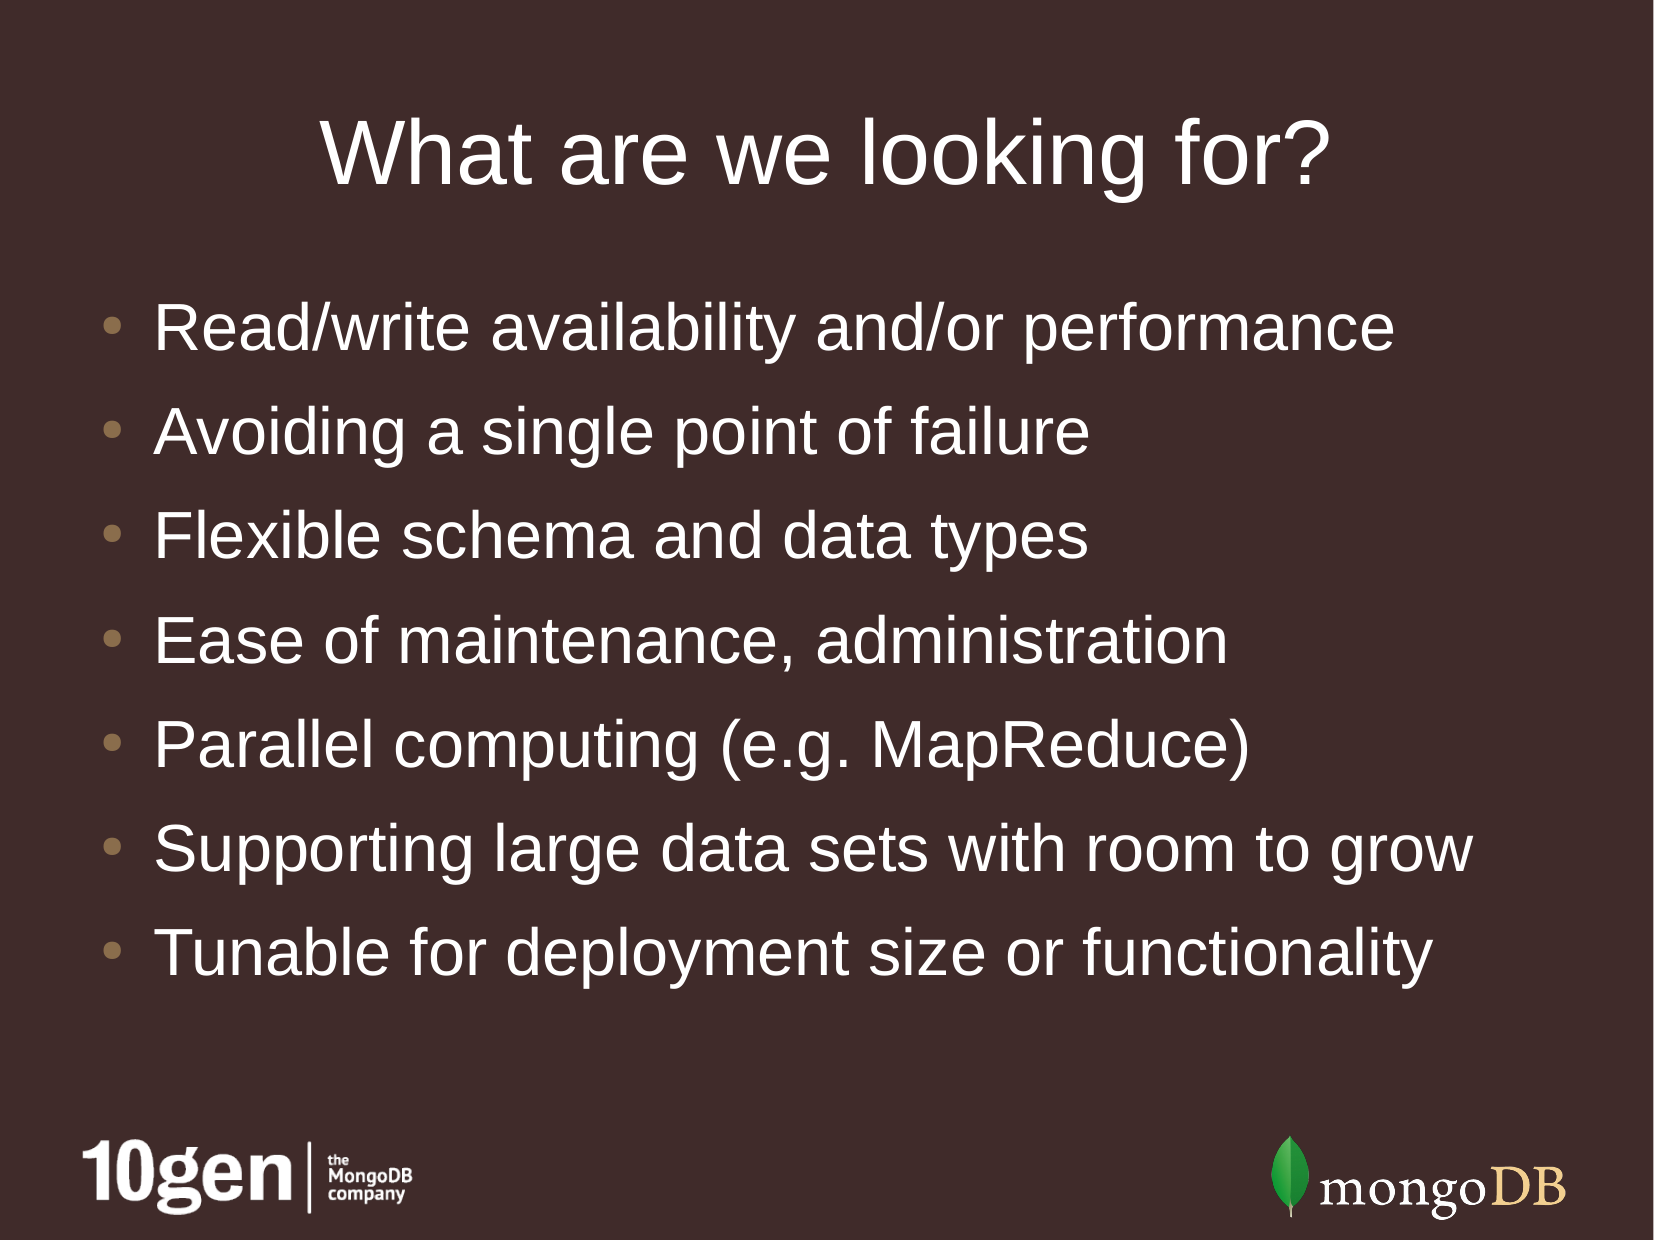

# What are we looking for?
Read/write availability and/or performance
Avoiding a single point of failure
Flexible schema and data types
Ease of maintenance, administration
Parallel computing (e.g. MapReduce)
Supporting large data sets with room to grow
Tunable for deployment size or functionality